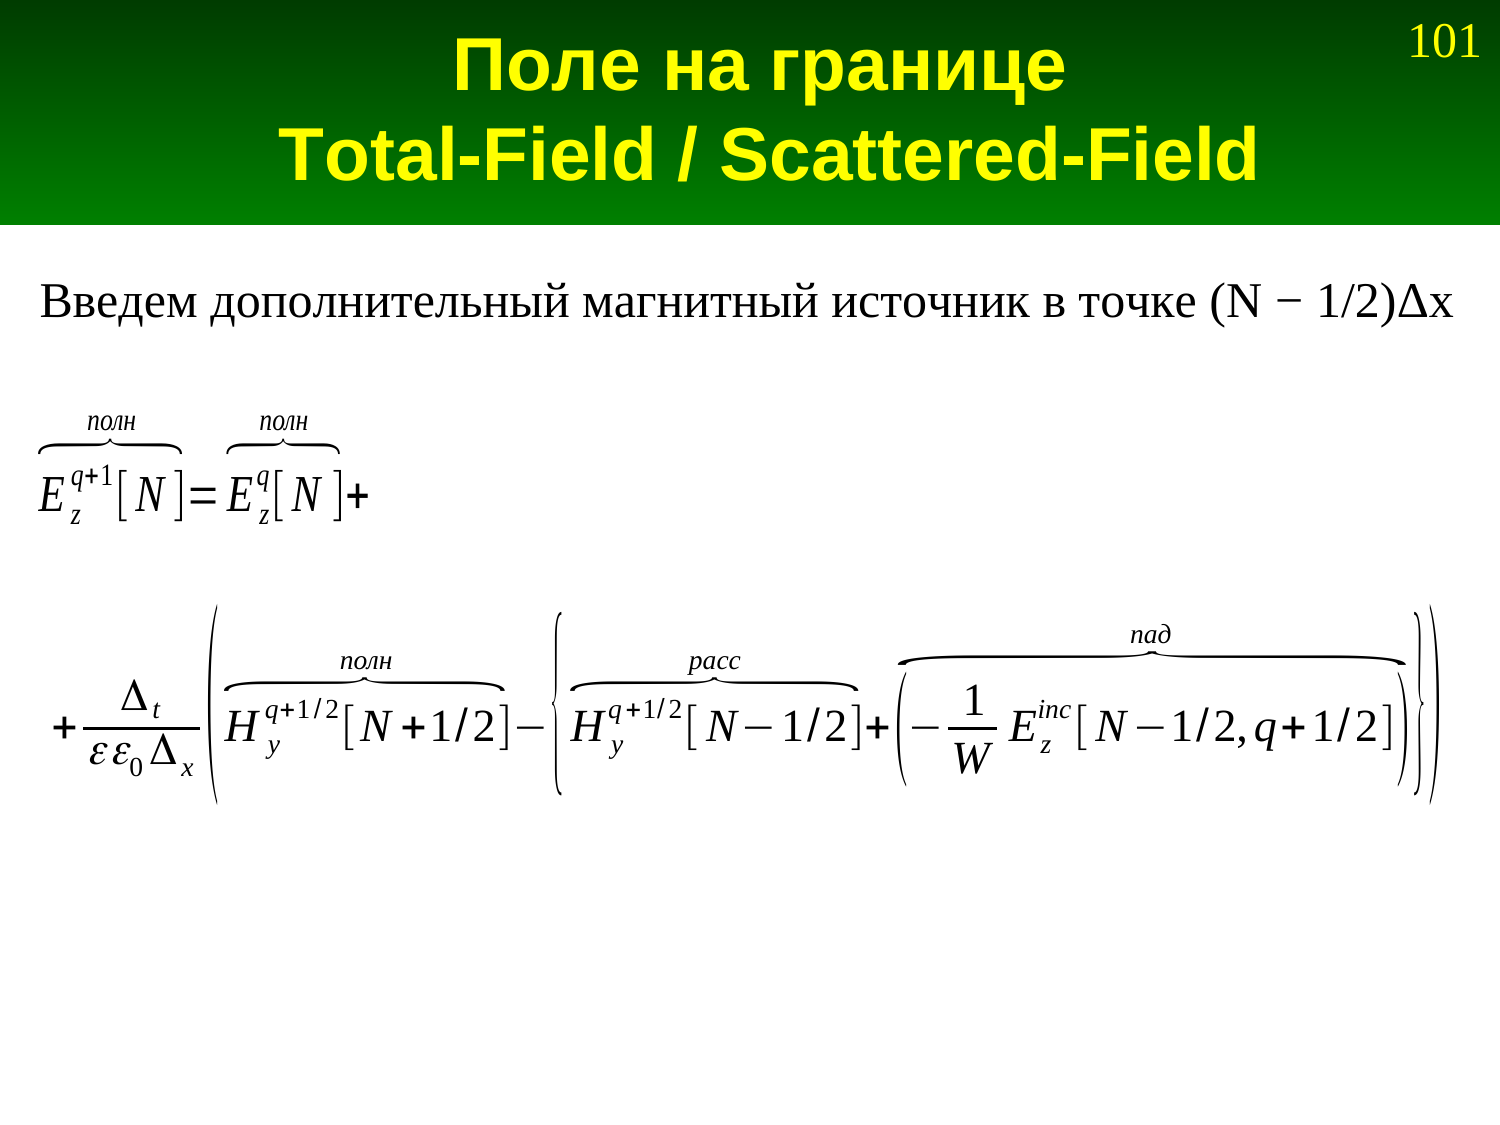

# Поле на границе Total-Field / Scattered-Field
Введем дополнительный магнитный источник в точке (N − 1/2)Δx